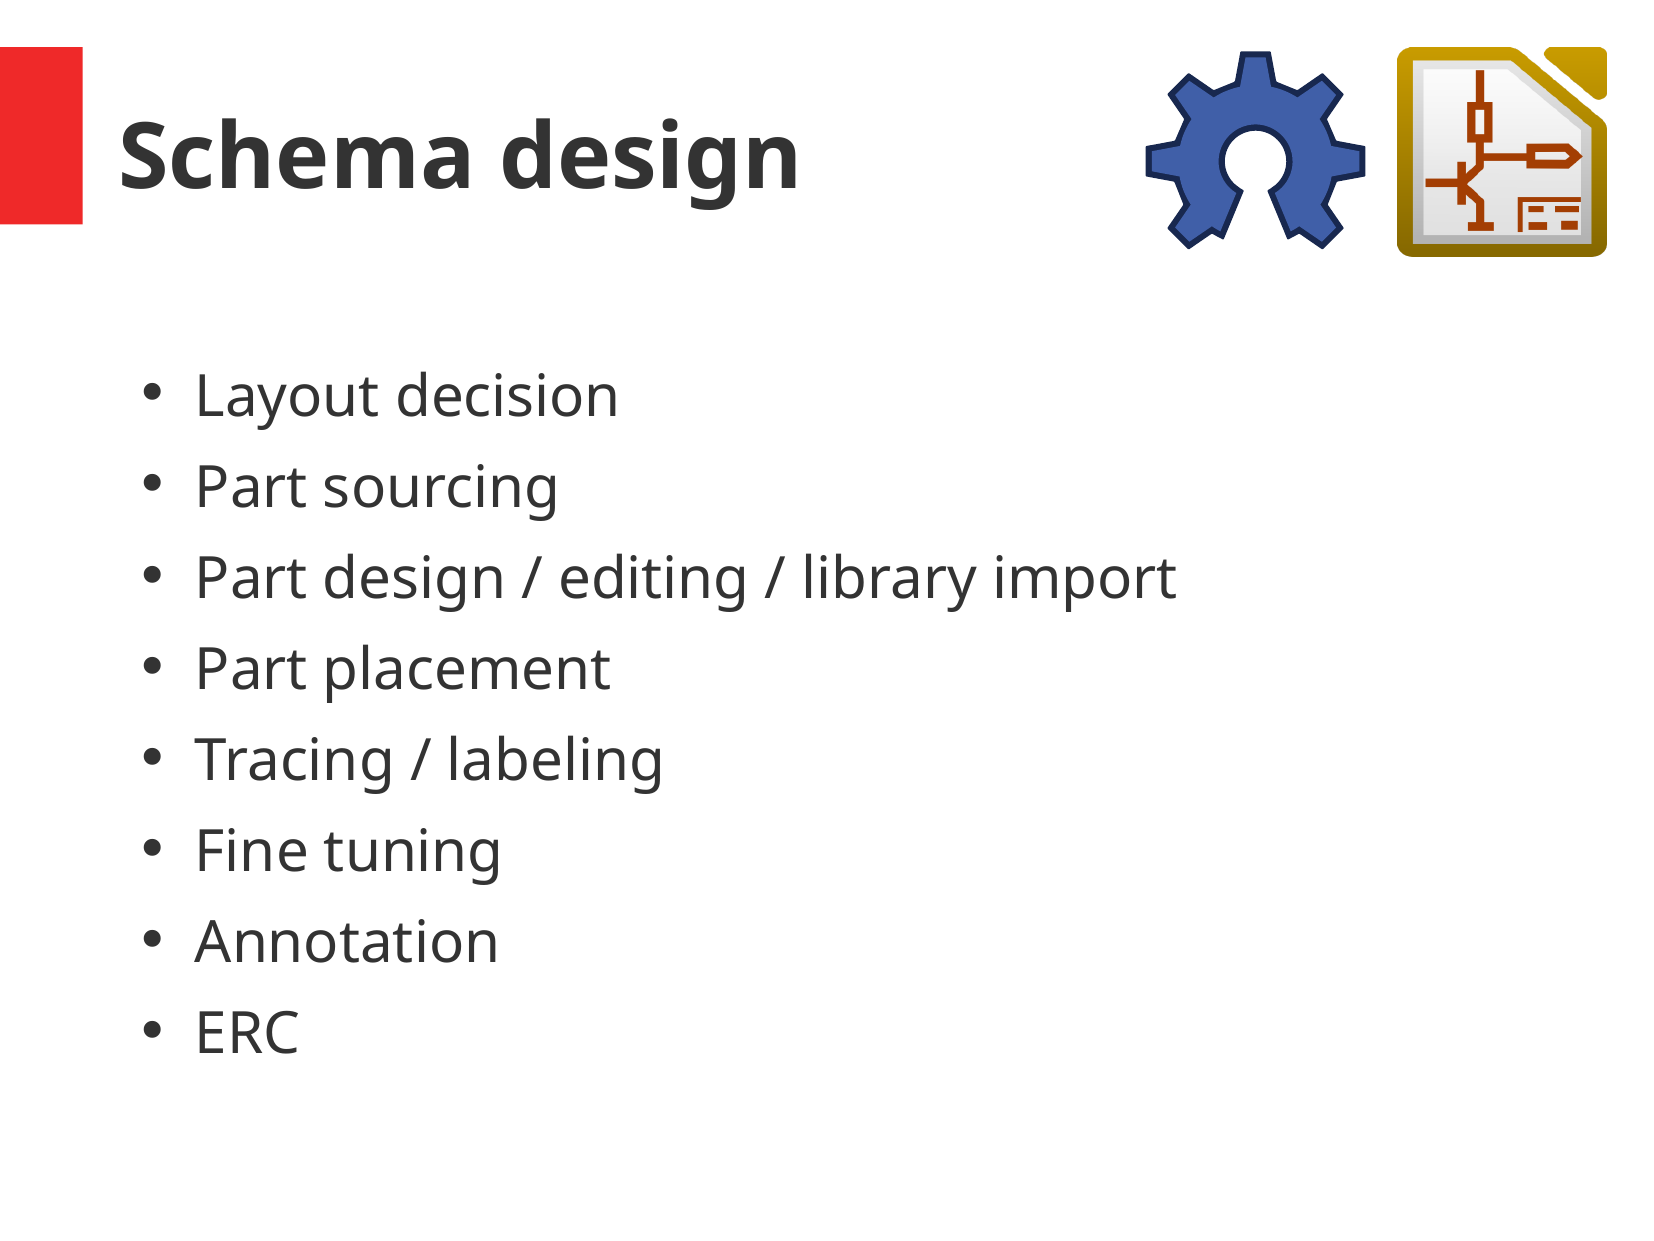

# Schema design
Layout decision
Part sourcing
Part design / editing / library import
Part placement
Tracing / labeling
Fine tuning
Annotation
ERC